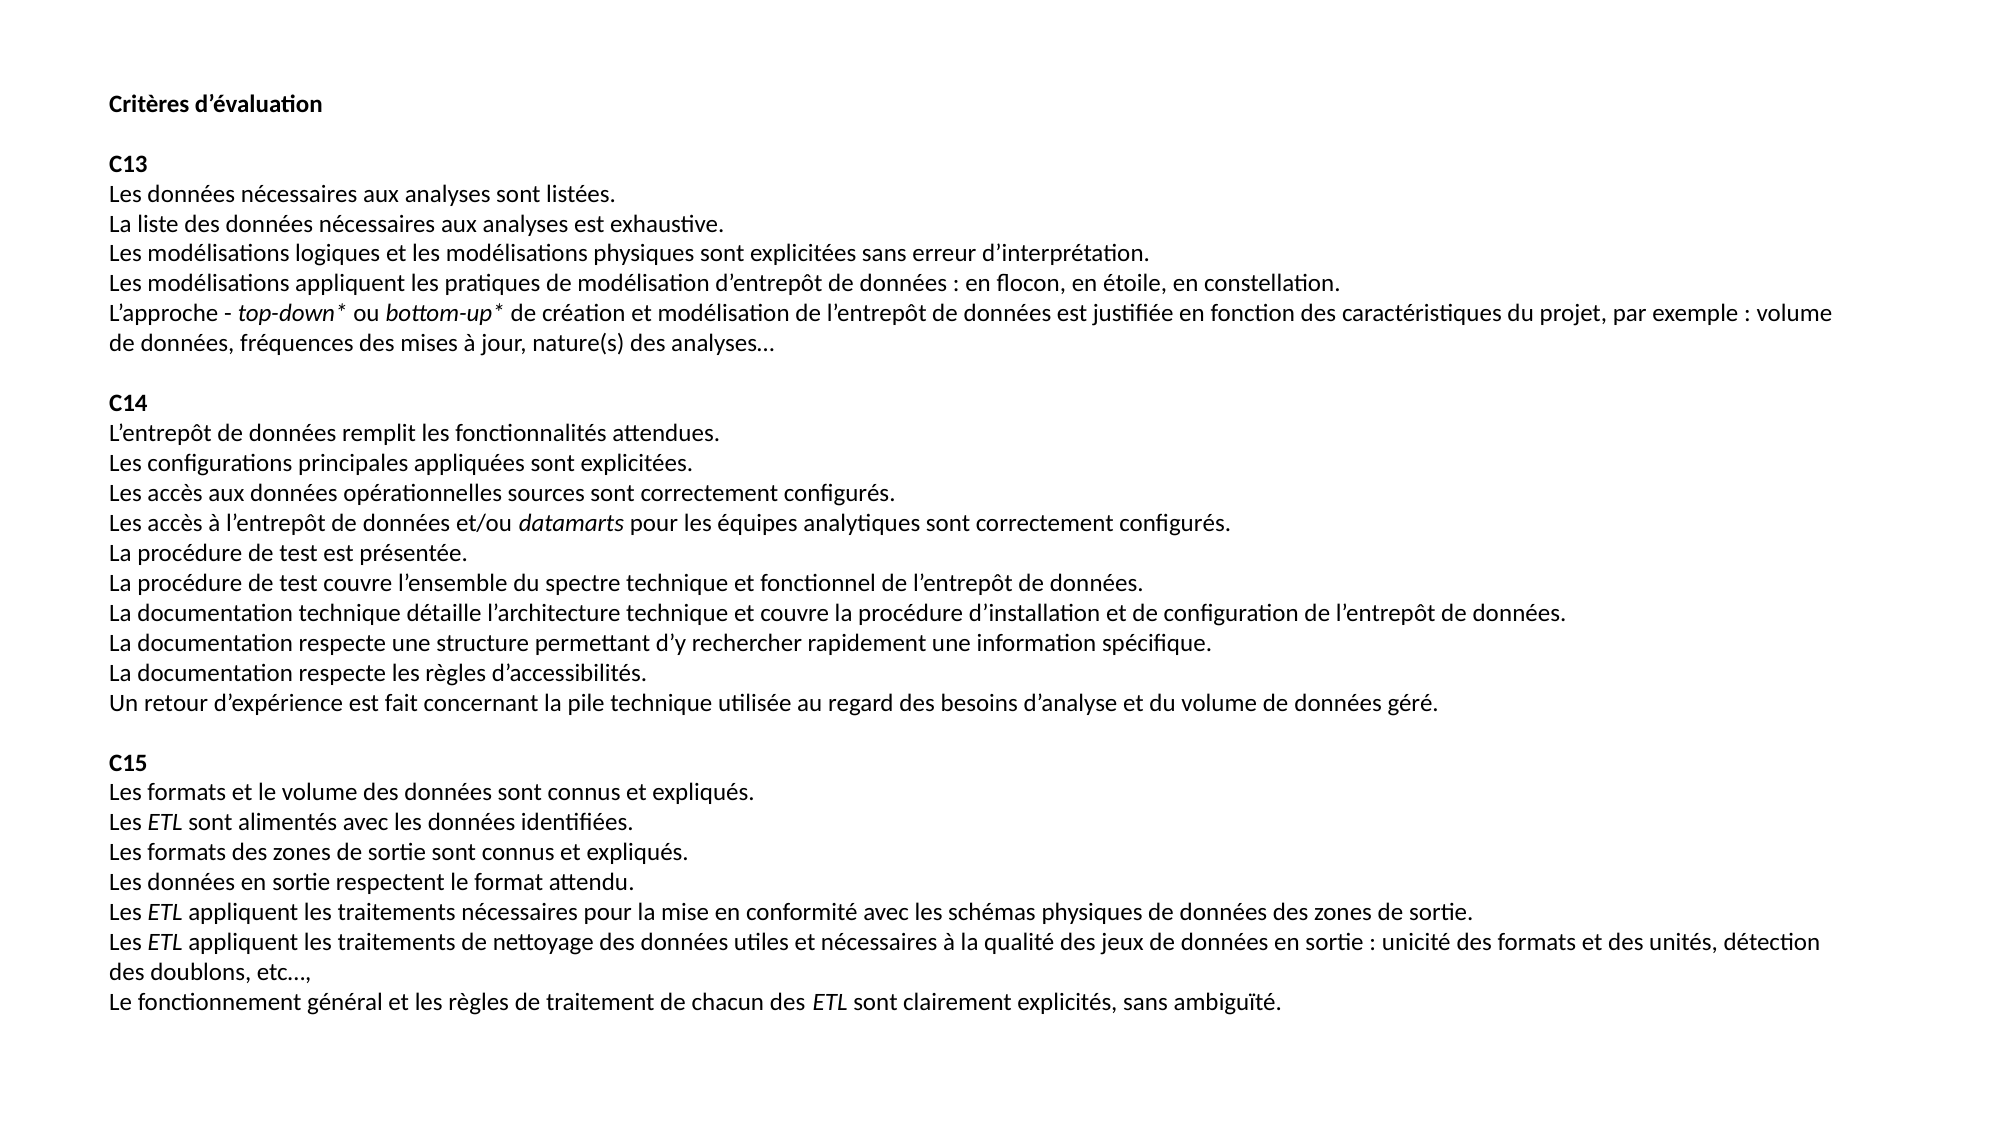

Critères d’évaluation
C13
Les données nécessaires aux analyses sont listées.
La liste des données nécessaires aux analyses est exhaustive.
Les modélisations logiques et les modélisations physiques sont explicitées sans erreur d’interprétation.
Les modélisations appliquent les pratiques de modélisation d’entrepôt de données : en flocon, en étoile, en constellation.
L’approche - top-down* ou bottom-up* de création et modélisation de l’entrepôt de données est justifiée en fonction des caractéristiques du projet, par exemple : volume de données, fréquences des mises à jour, nature(s) des analyses…
C14
L’entrepôt de données remplit les fonctionnalités attendues.
Les configurations principales appliquées sont explicitées.
Les accès aux données opérationnelles sources sont correctement configurés.
Les accès à l’entrepôt de données et/ou datamarts pour les équipes analytiques sont correctement configurés.
La procédure de test est présentée.
La procédure de test couvre l’ensemble du spectre technique et fonctionnel de l’entrepôt de données.
La documentation technique détaille l’architecture technique et couvre la procédure d’installation et de configuration de l’entrepôt de données.
La documentation respecte une structure permettant d’y rechercher rapidement une information spécifique.
La documentation respecte les règles d’accessibilités.
Un retour d’expérience est fait concernant la pile technique utilisée au regard des besoins d’analyse et du volume de données géré.
C15
Les formats et le volume des données sont connus et expliqués.
Les ETL sont alimentés avec les données identifiées.
Les formats des zones de sortie sont connus et expliqués.
Les données en sortie respectent le format attendu.
Les ETL appliquent les traitements nécessaires pour la mise en conformité avec les schémas physiques de données des zones de sortie.
Les ETL appliquent les traitements de nettoyage des données utiles et nécessaires à la qualité des jeux de données en sortie : unicité des formats et des unités, détection des doublons, etc…,
Le fonctionnement général et les règles de traitement de chacun des ETL sont clairement explicités, sans ambiguïté.